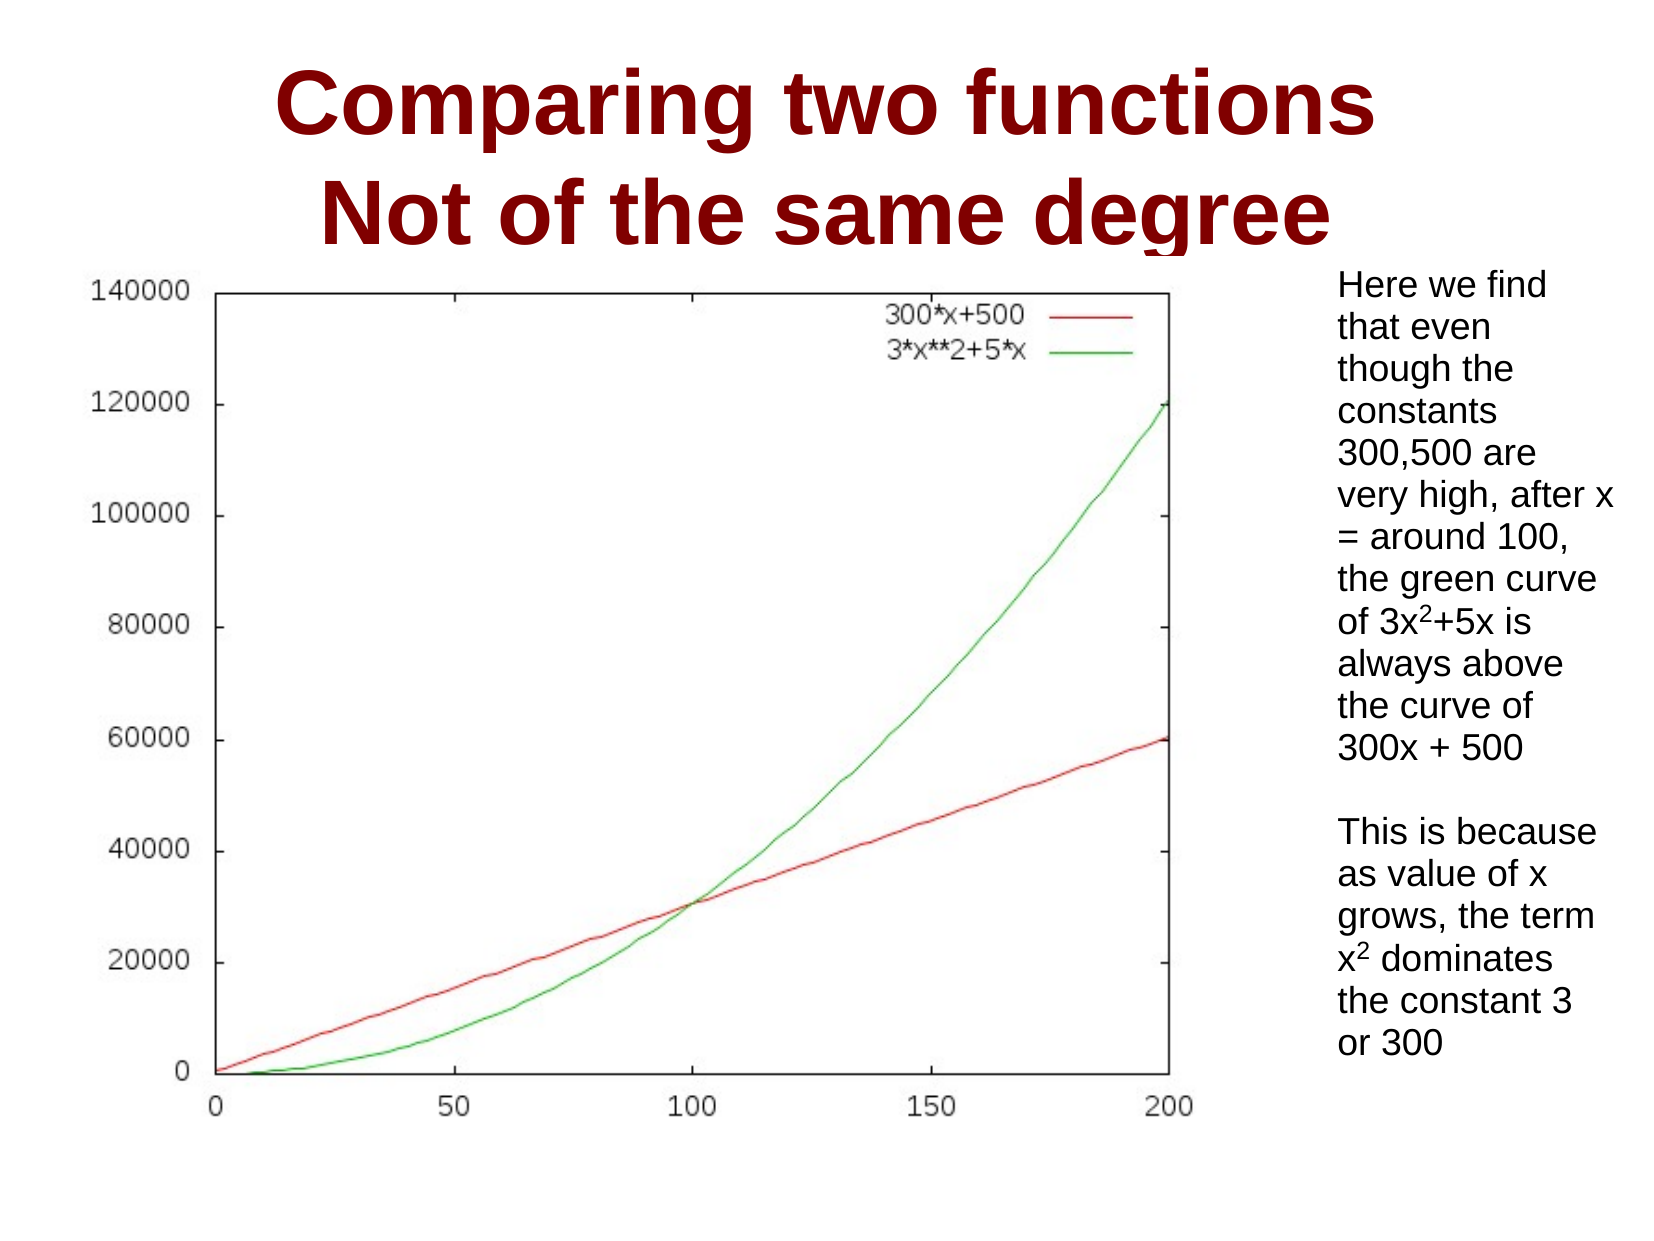

# Comparing two functions Not of the same degree
Here we find that even though the constants 300,500 are very high, after x = around 100, the green curve of 3x2+5x is always above the curve of 300x + 500
This is because as value of x grows, the term x2 dominates the constant 3 or 300